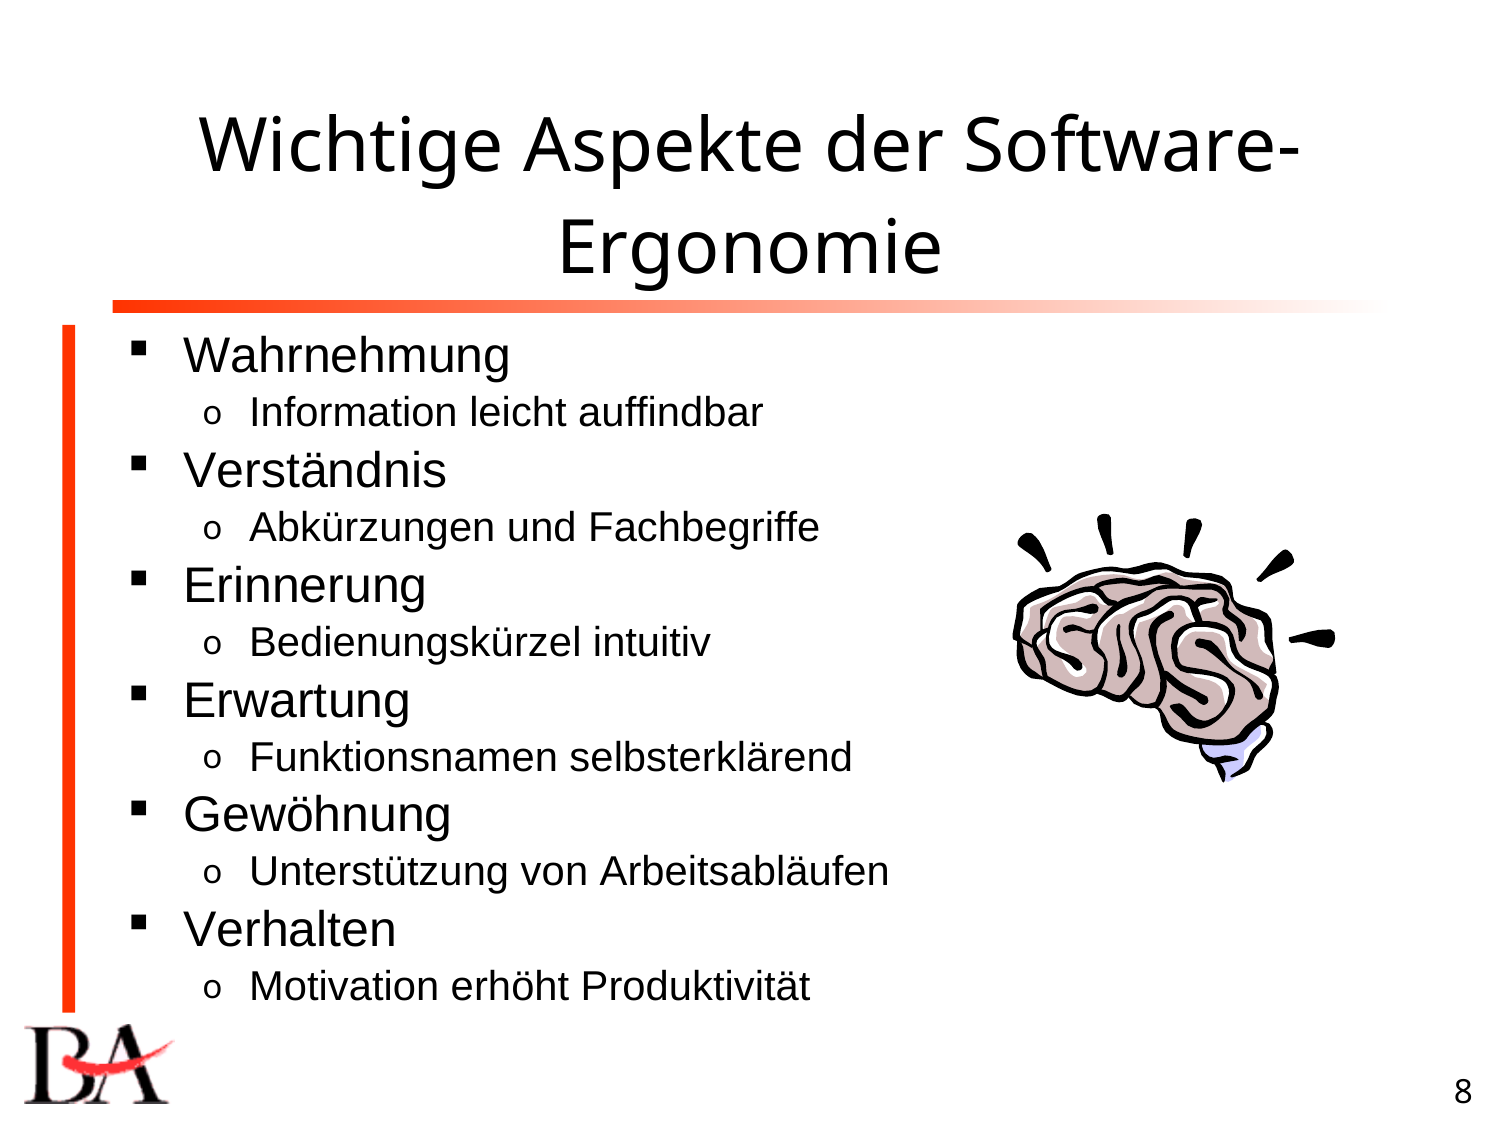

# Wichtige Aspekte der Software-Ergonomie
Wahrnehmung
Information leicht auffindbar
Verständnis
Abkürzungen und Fachbegriffe
Erinnerung
Bedienungskürzel intuitiv
Erwartung
Funktionsnamen selbsterklärend
Gewöhnung
Unterstützung von Arbeitsabläufen
Verhalten
Motivation erhöht Produktivität